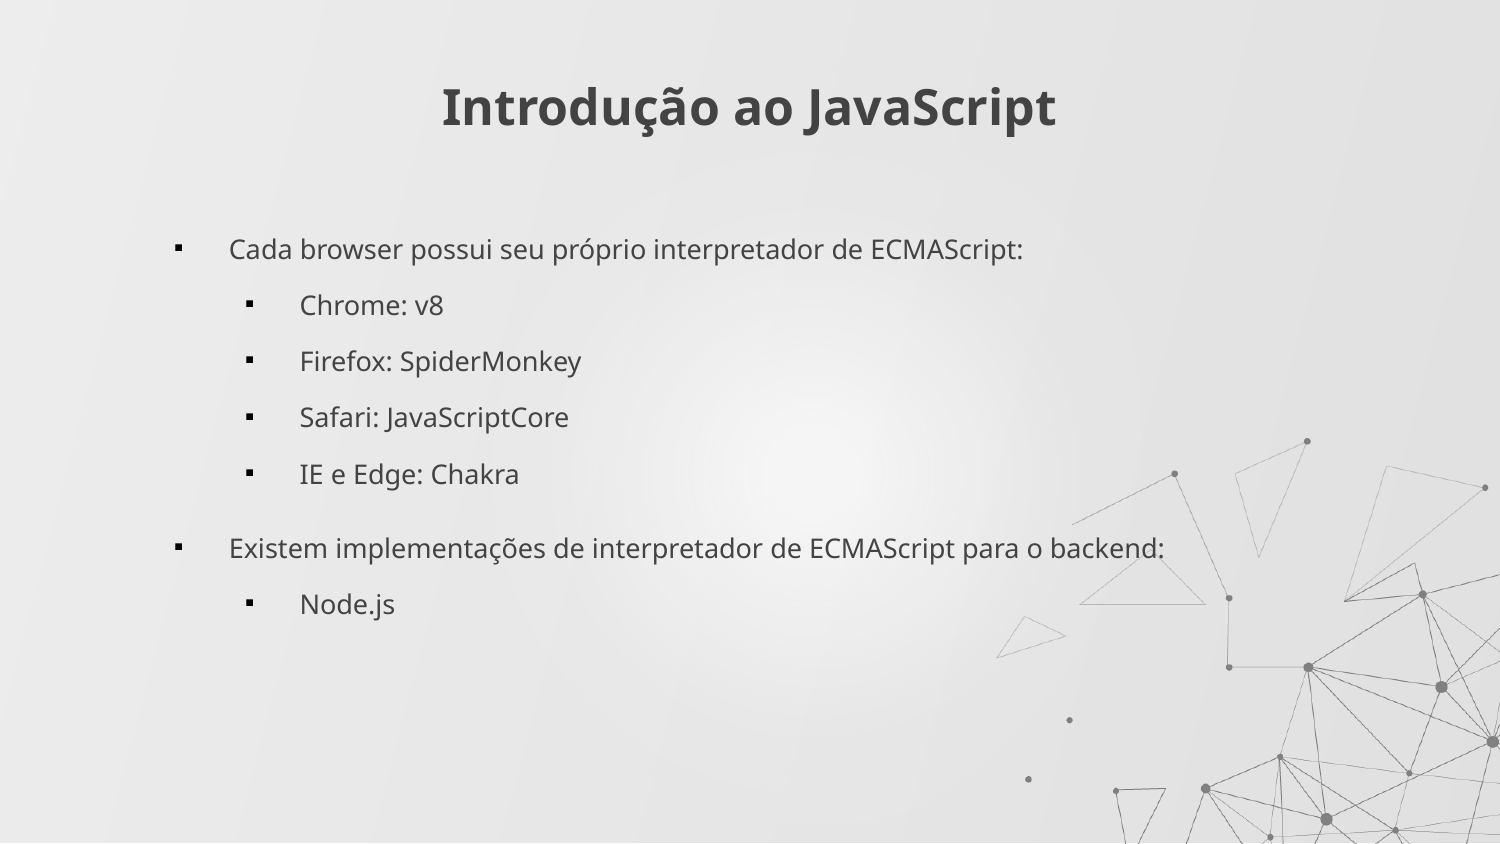

Introdução ao JavaScript
# Cada browser possui seu próprio interpretador de ECMAScript:
Chrome: v8
Firefox: SpiderMonkey
Safari: JavaScriptCore
IE e Edge: Chakra
Existem implementações de interpretador de ECMAScript para o backend:
Node.js